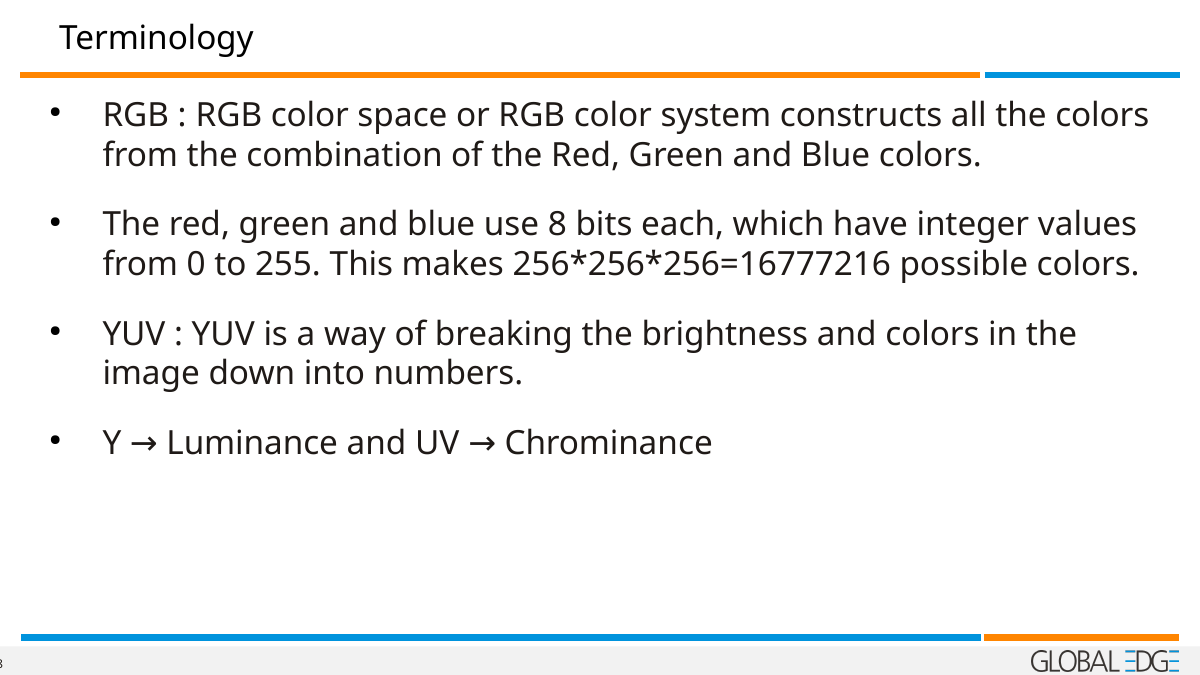

# Terminology
RGB : RGB color space or RGB color system constructs all the colors from the combination of the Red, Green and Blue colors.
The red, green and blue use 8 bits each, which have integer values from 0 to 255. This makes 256*256*256=16777216 possible colors.
YUV : YUV is a way of breaking the brightness and colors in the image down into numbers.
Y → Luminance and UV → Chrominance